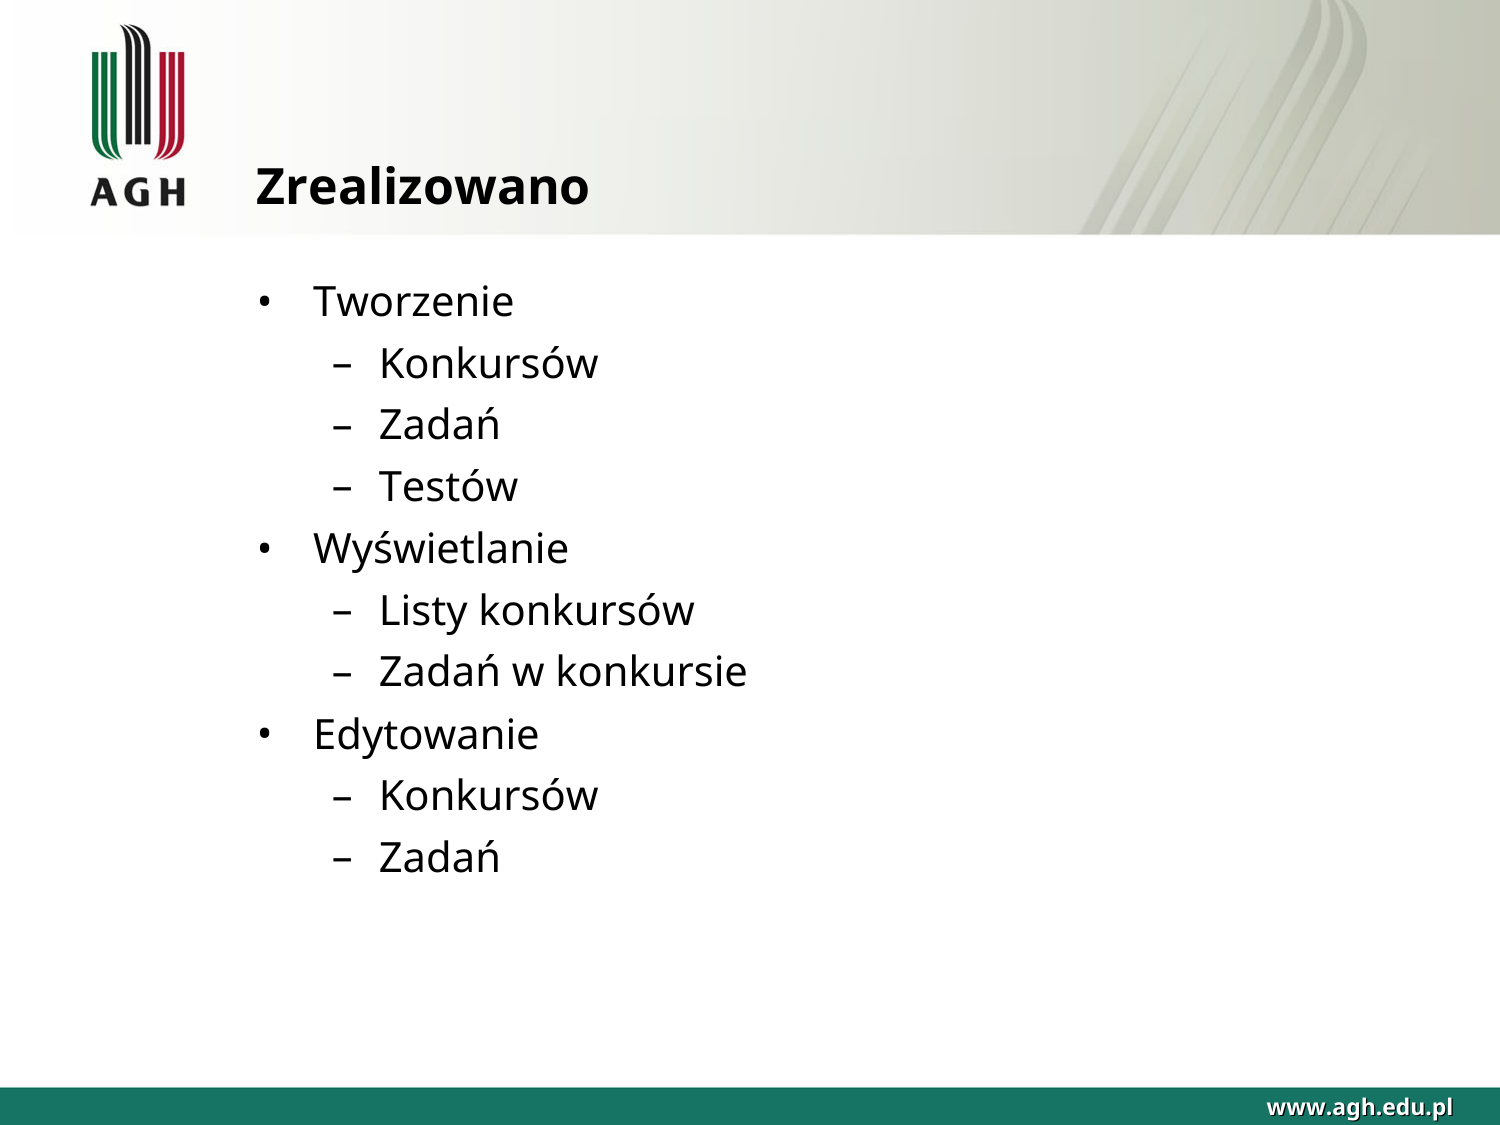

# Zrealizowano
Tworzenie
Konkursów
Zadań
Testów
Wyświetlanie
Listy konkursów
Zadań w konkursie
Edytowanie
Konkursów
Zadań
www.agh.edu.pl